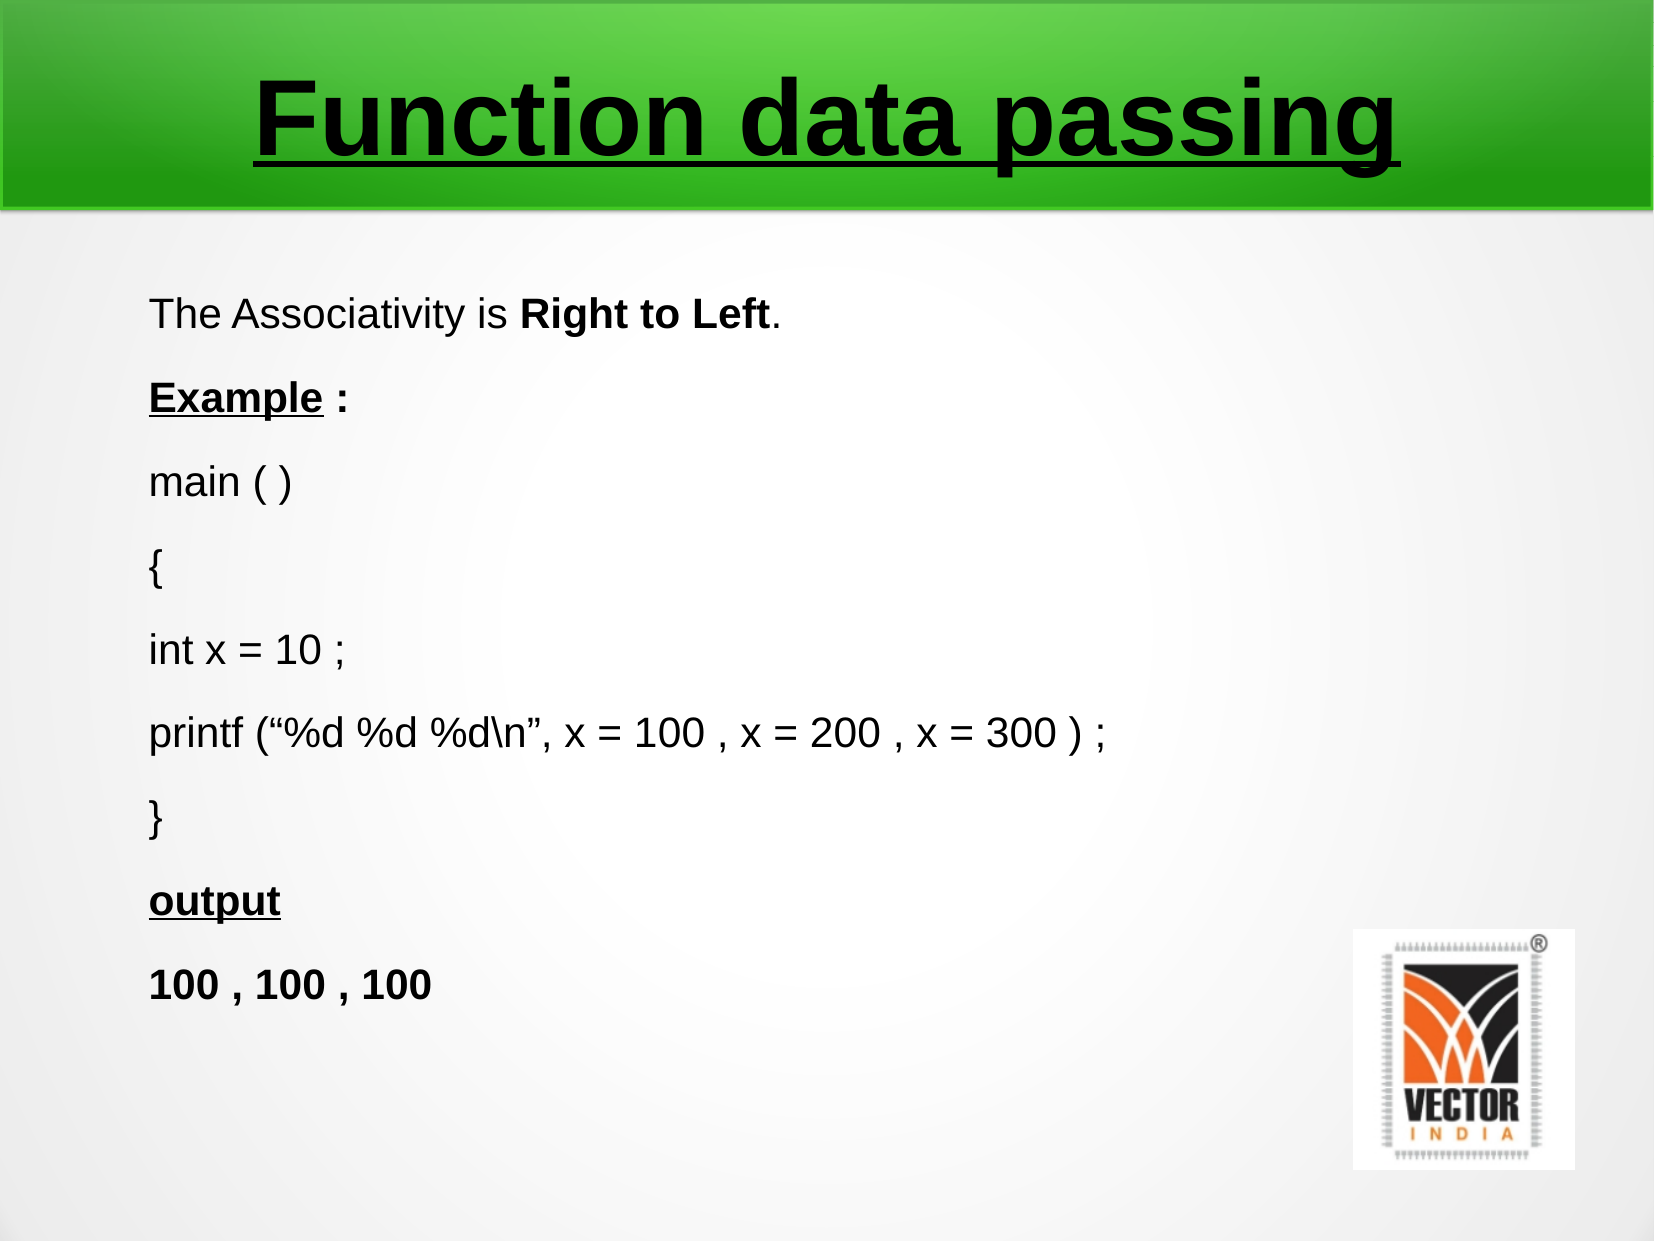

# Function data passing
The Associativity is Right to Left.
Example :
main ( )
{
int x = 10 ;
printf (“%d %d %d\n”, x = 100 , x = 200 , x = 300 ) ;
}
output
100 , 100 , 100